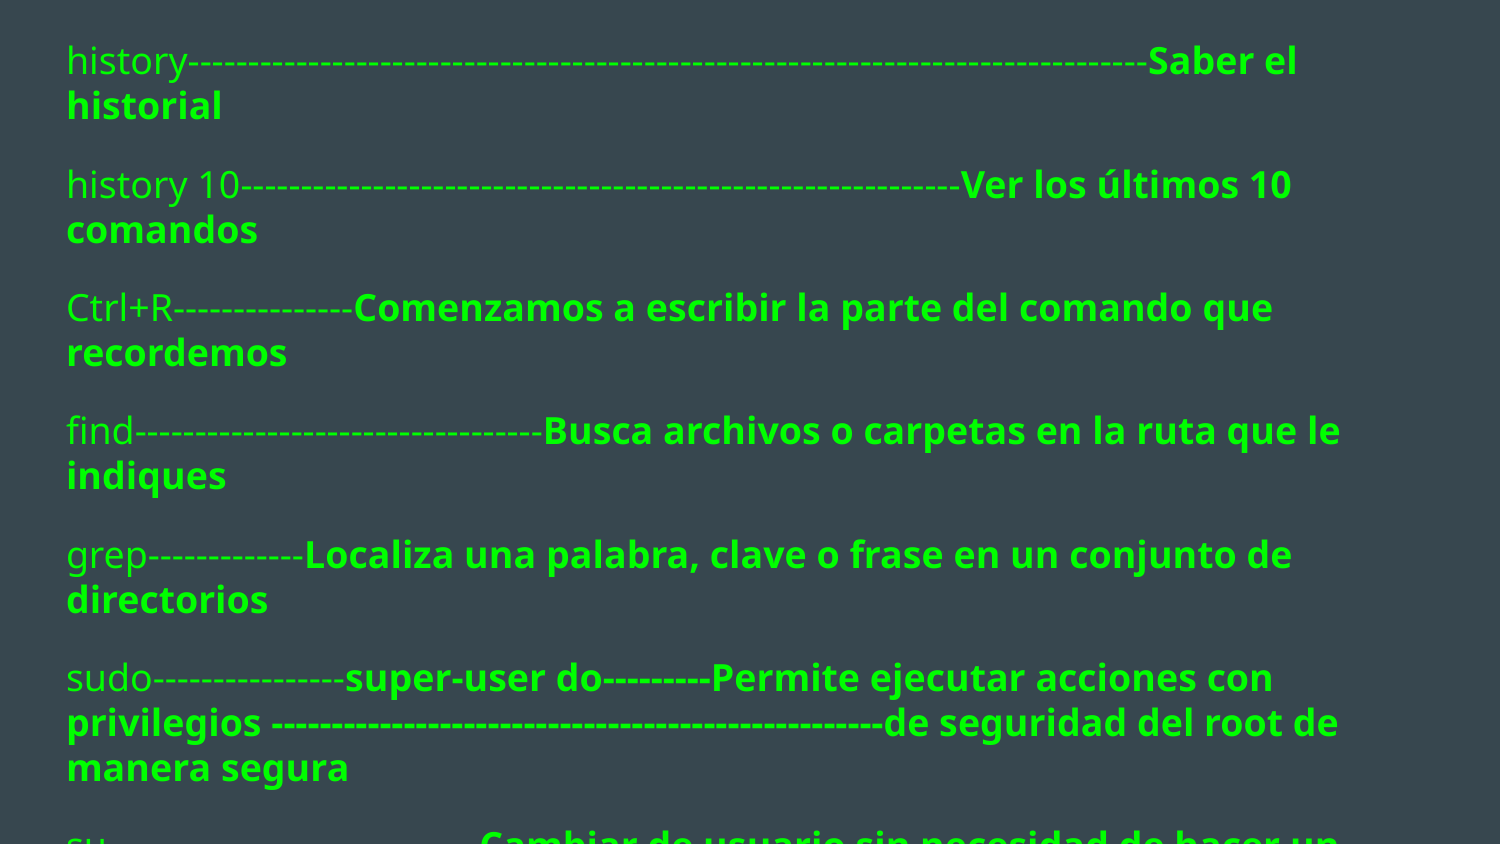

#
history--------------------------------------------------------------------------------Saber el historial
history 10------------------------------------------------------------Ver los últimos 10 comandos
Ctrl+R---------------Comenzamos a escribir la parte del comando que recordemos
find----------------------------------Busca archivos o carpetas en la ruta que le indiques
grep-------------Localiza una palabra, clave o frase en un conjunto de directorios
sudo----------------super-user do---------Permite ejecutar acciones con privilegios ---------------------------------------------------de seguridad del root de manera segura
su-------------------------------Cambiar de usuario sin necesidad de hacer un cierre o cambio de sesión
aptitude---------------------------------------------------------------------Versión mejorada de apt